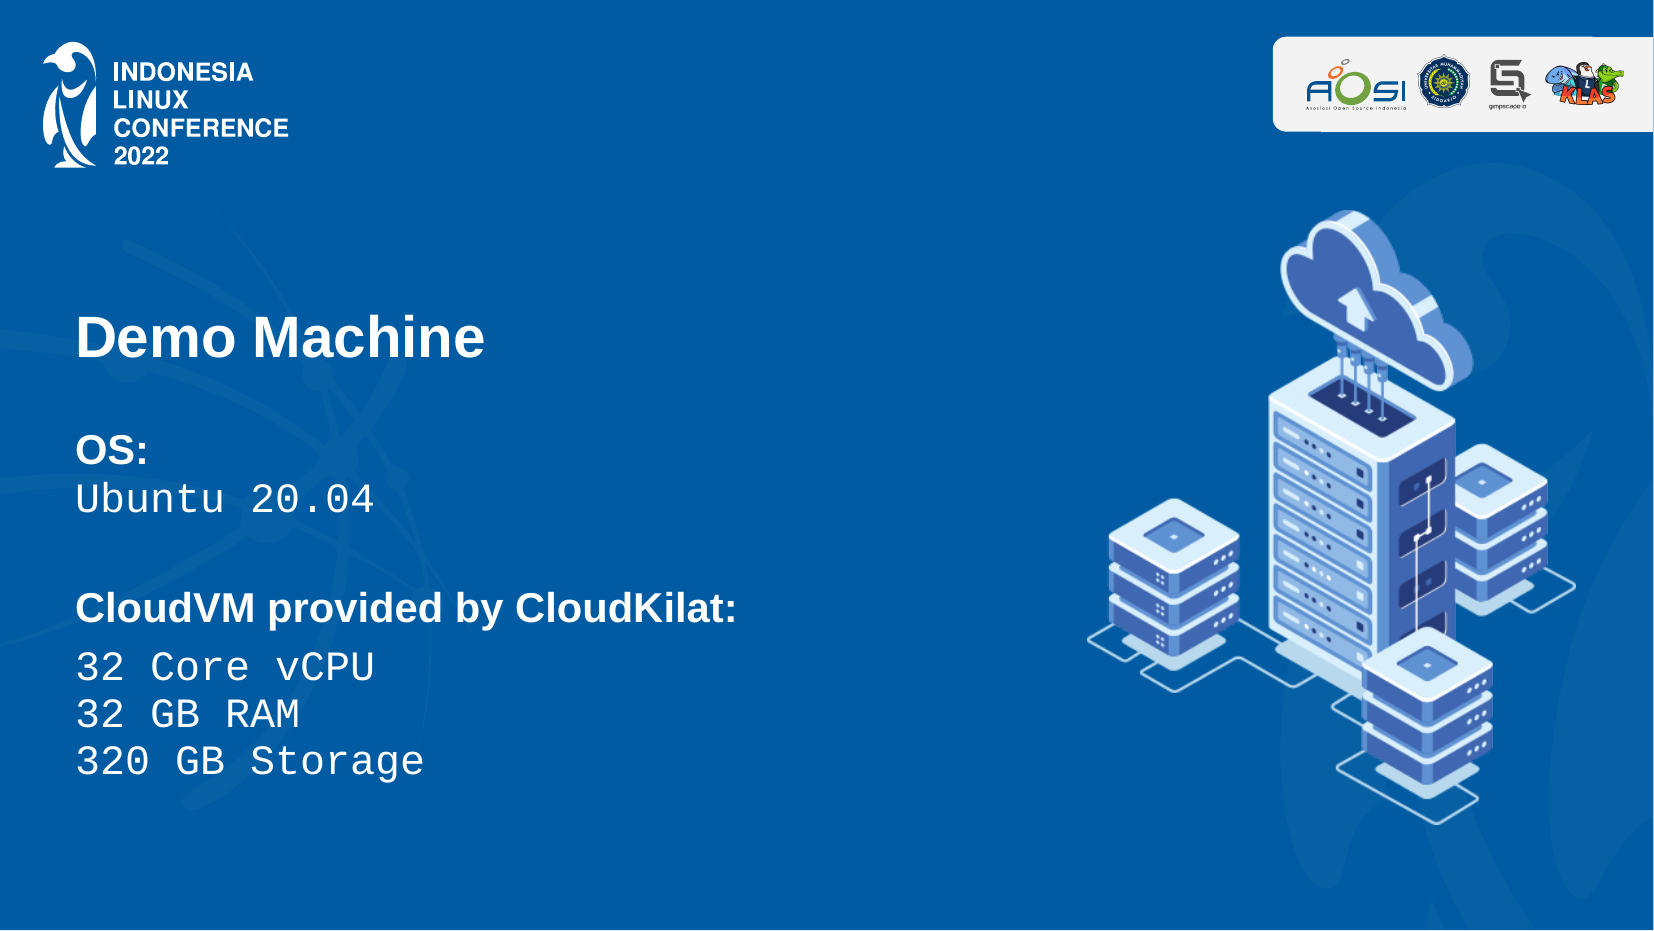

Demo Machine
# OS:
Ubuntu 20.04
CloudVM provided by CloudKilat:
32 Core vCPU
32 GB RAM
320 GB Storage